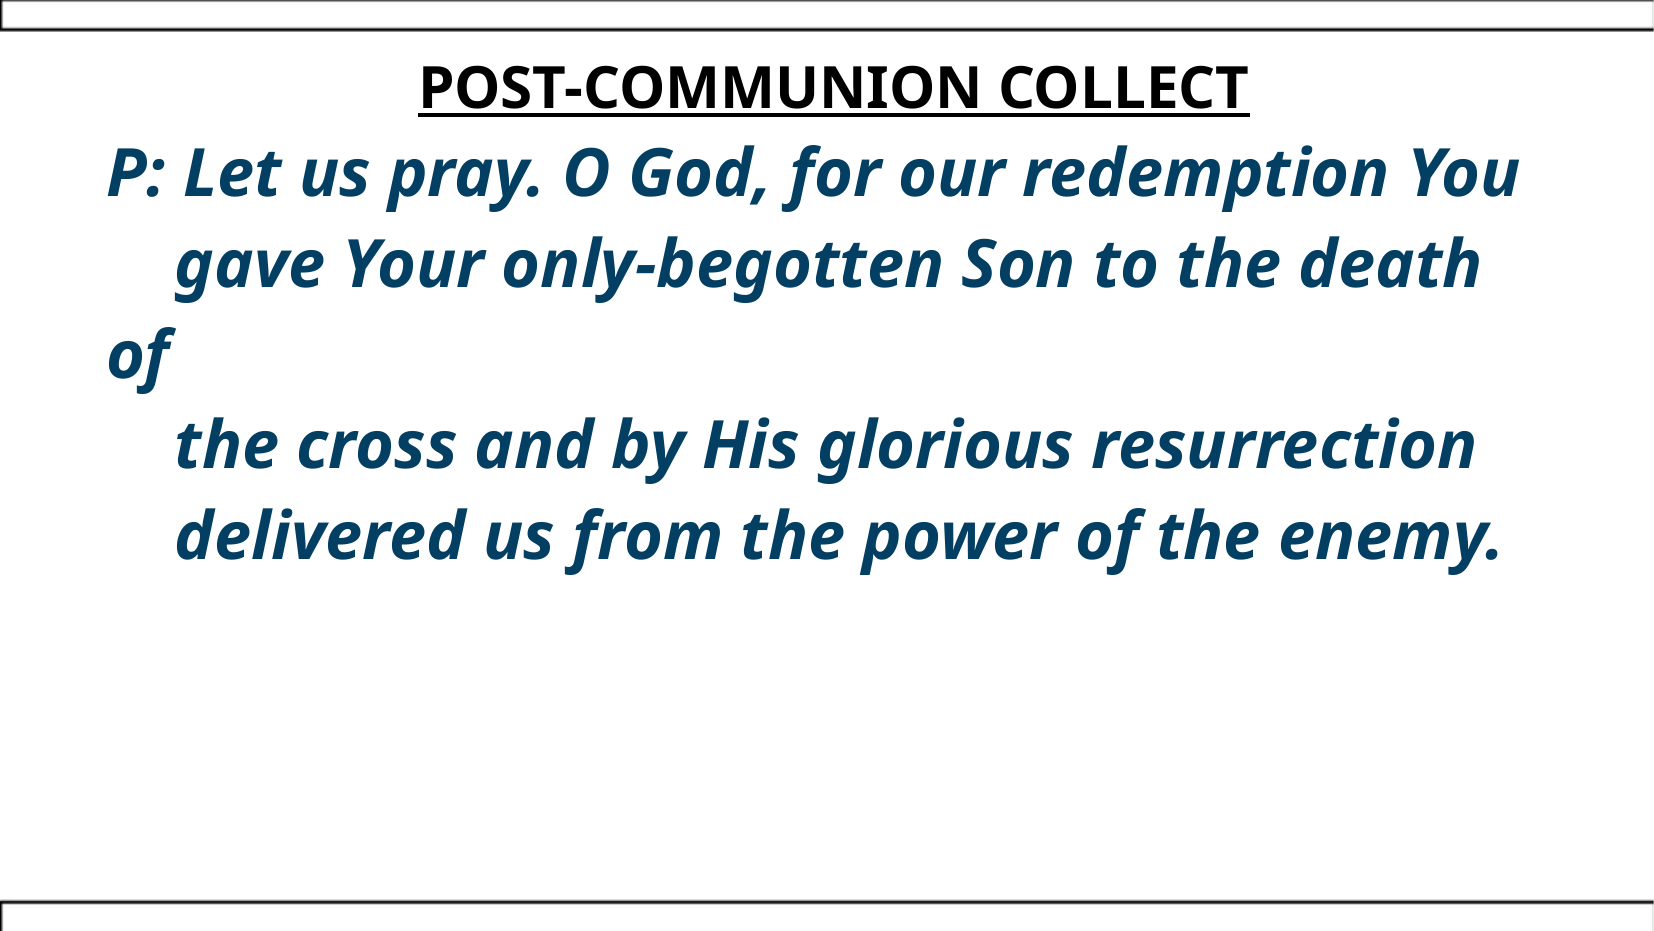

POST-COMMUNION COLLECT
P: Let us pray. O God, for our redemption You
 gave Your only-begotten Son to the death of
 the cross and by His glorious resurrection
 delivered us from the power of the enemy.